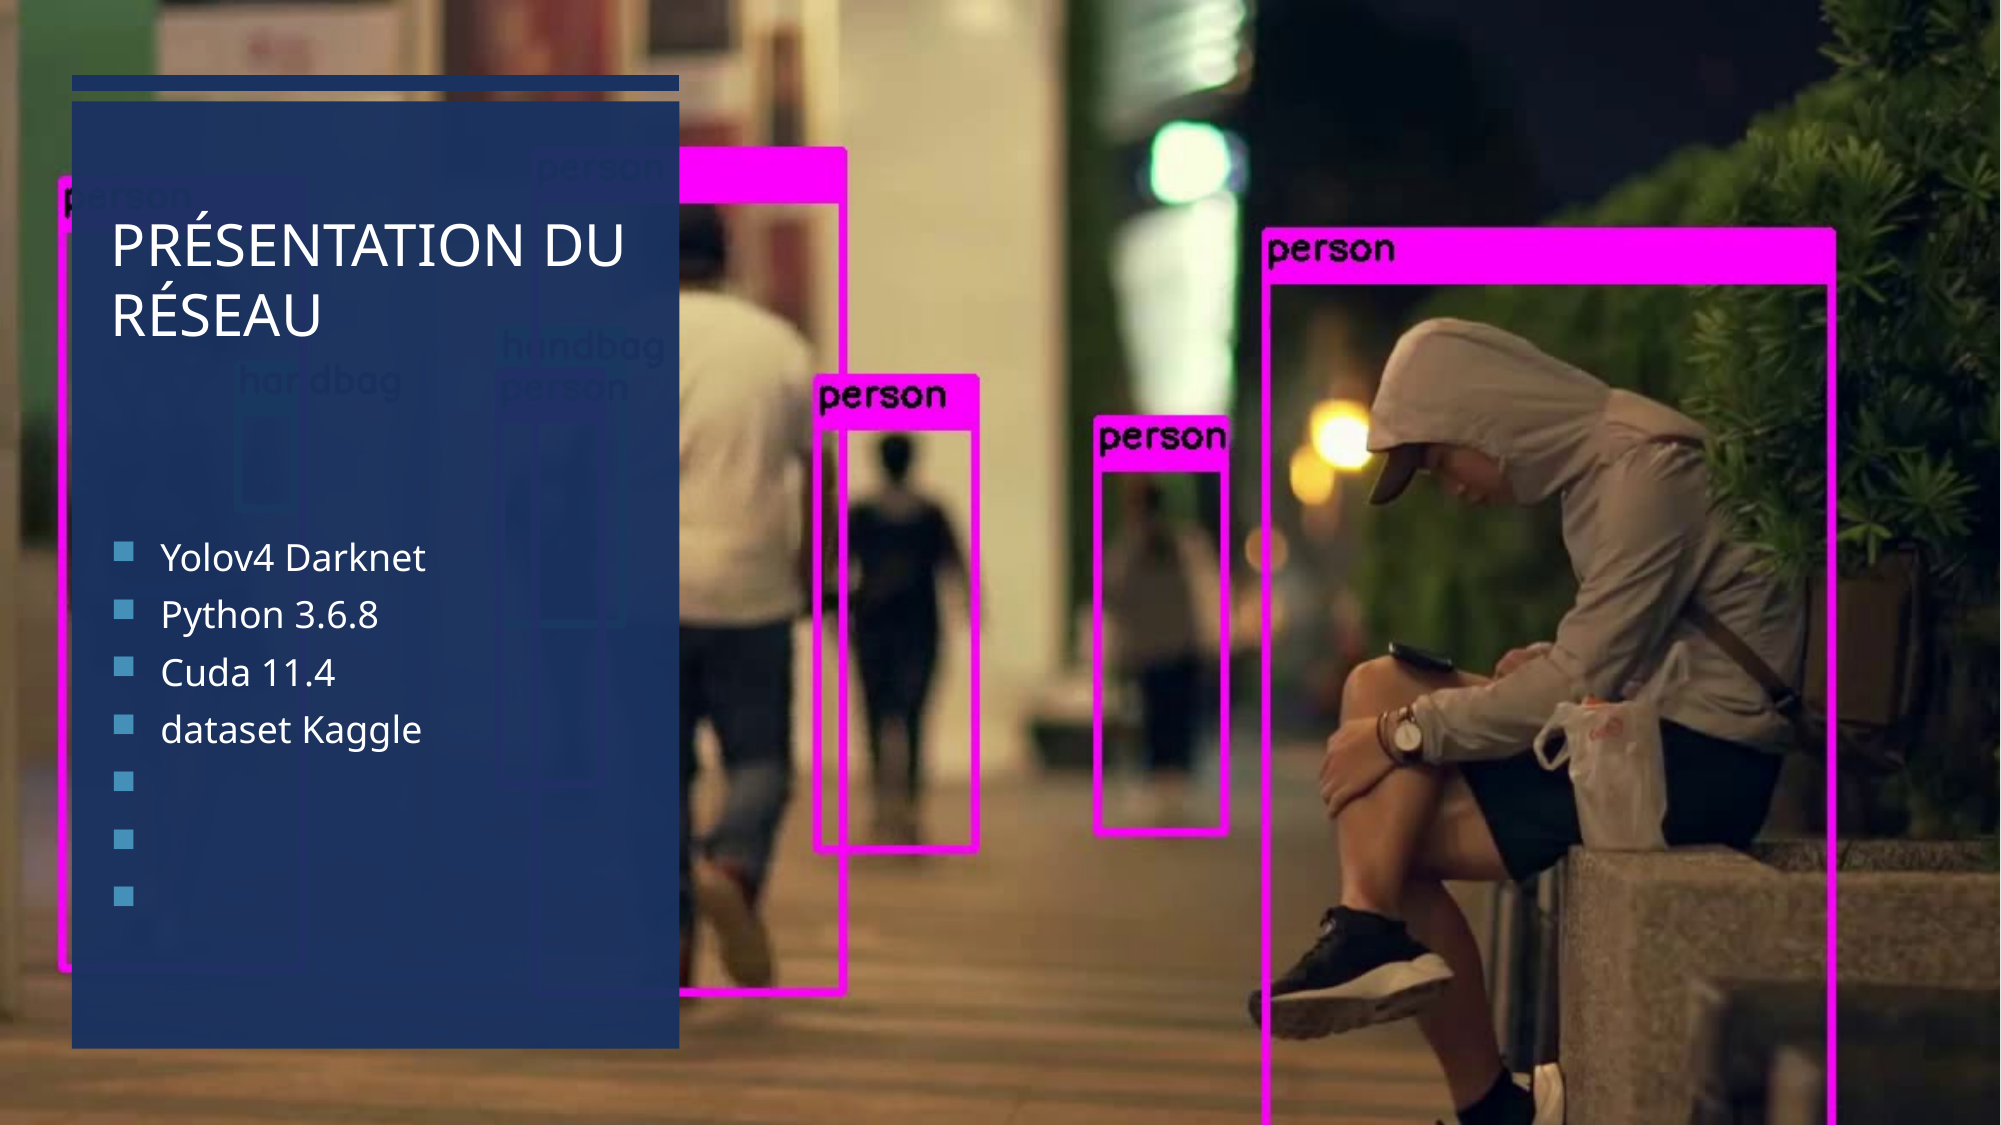

# Présentation du réseau
Yolov4 Darknet
Python 3.6.8
Cuda 11.4
dataset Kaggle